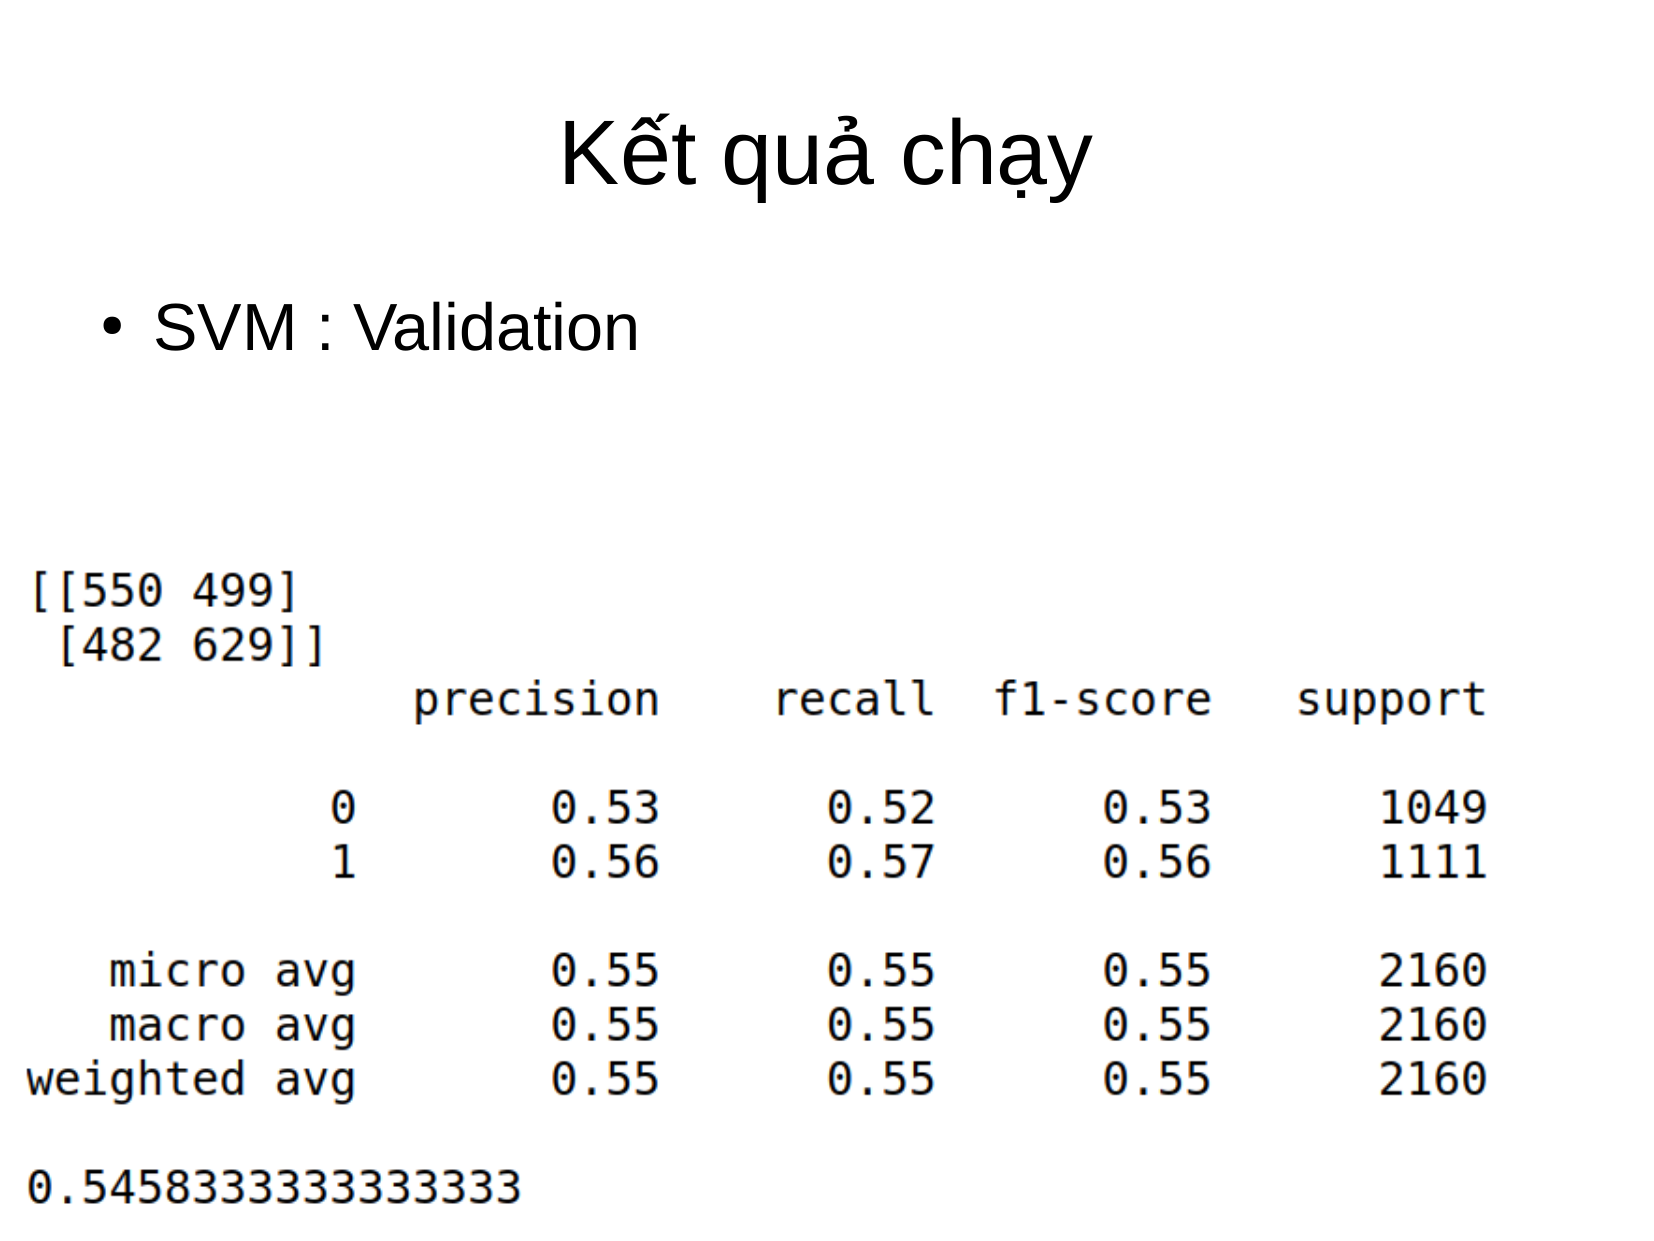

# Kết quả chạy
SVM : Validation